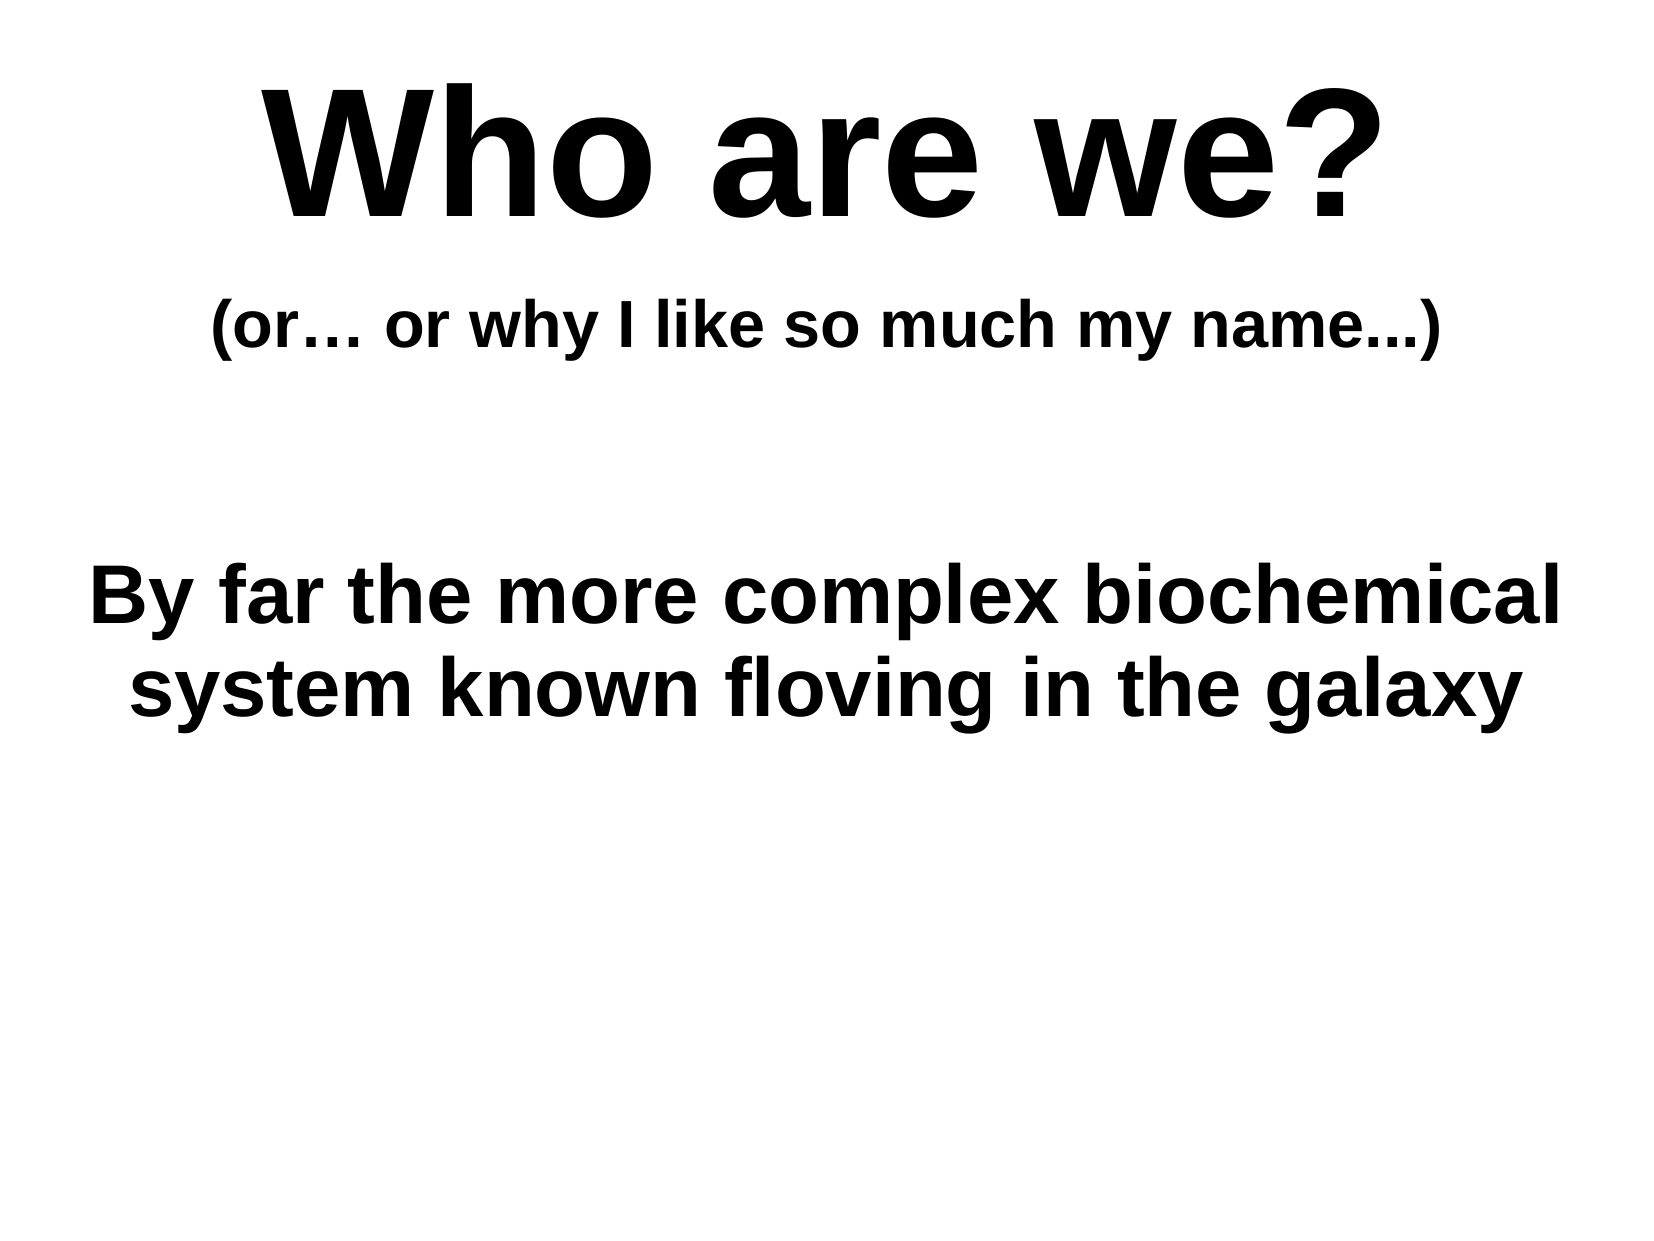

# Who are we?
(or… or why I like so much my name...)
By far the more complex biochemical system known floving in the galaxy